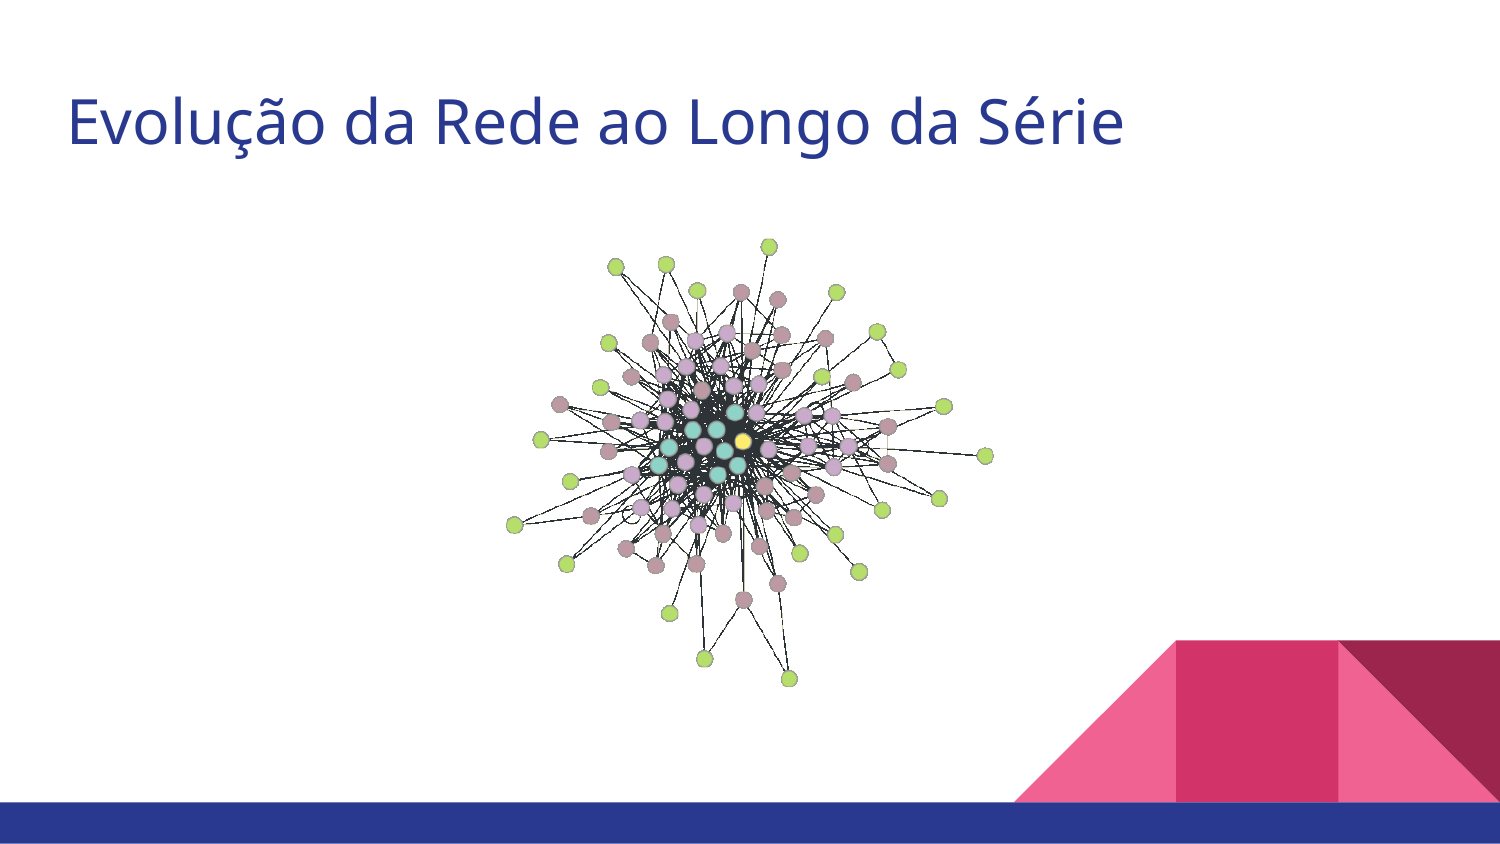

# Evolução da Rede ao Longo da Série